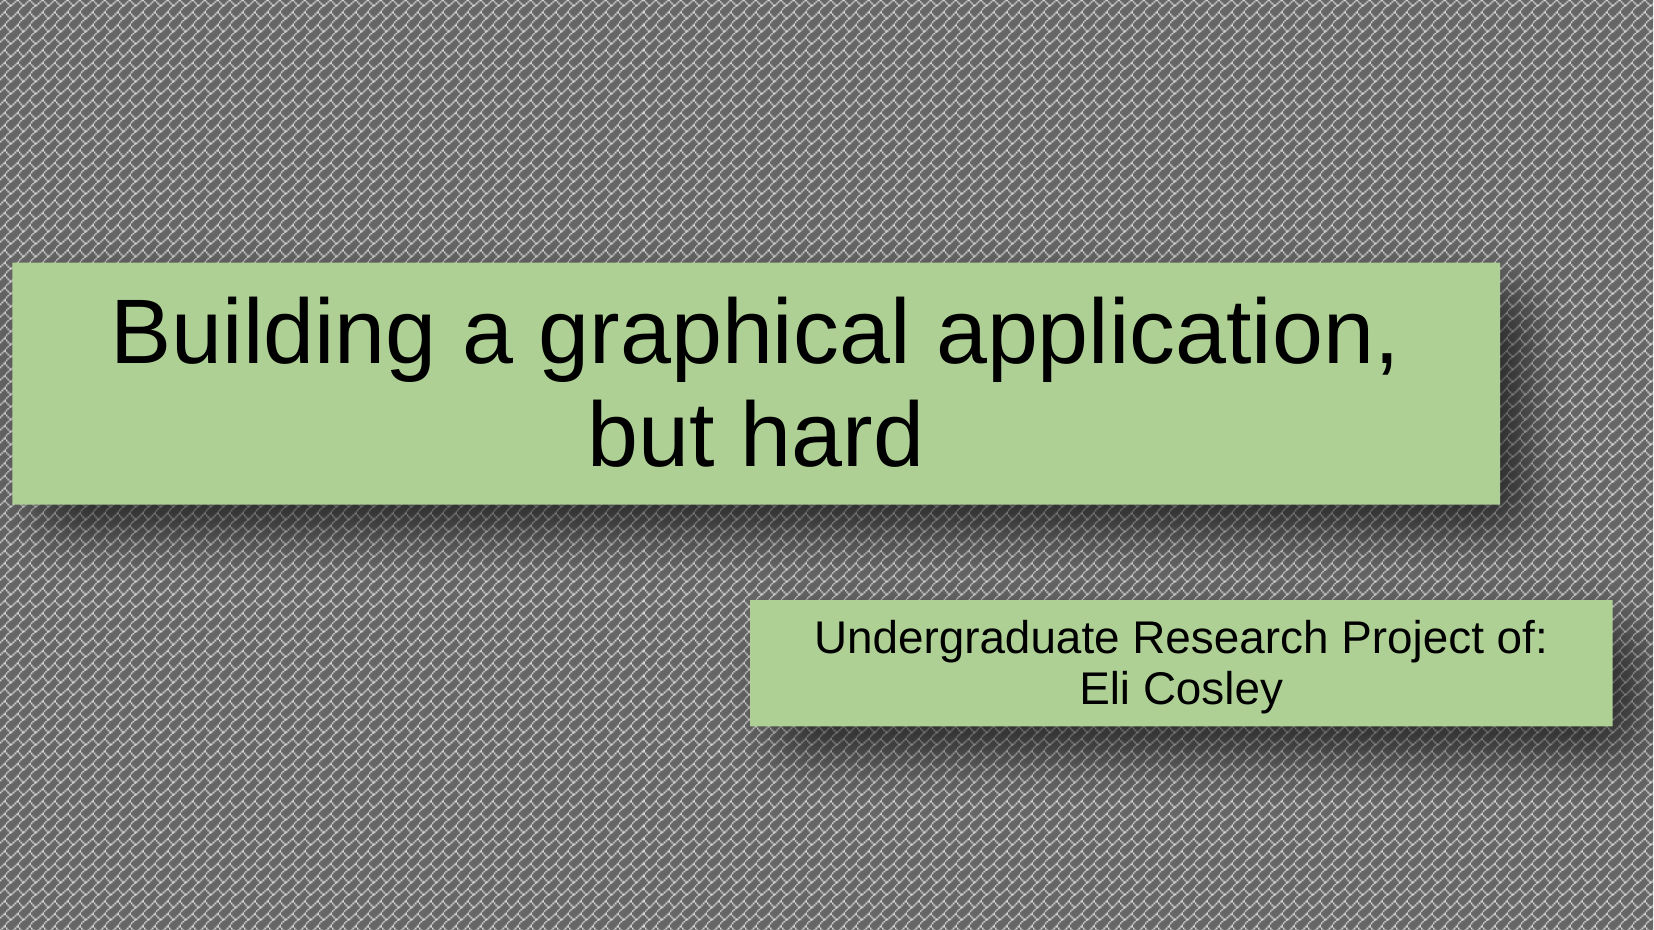

# Building a graphical application, but hard
Undergraduate Research Project of:
Eli Cosley